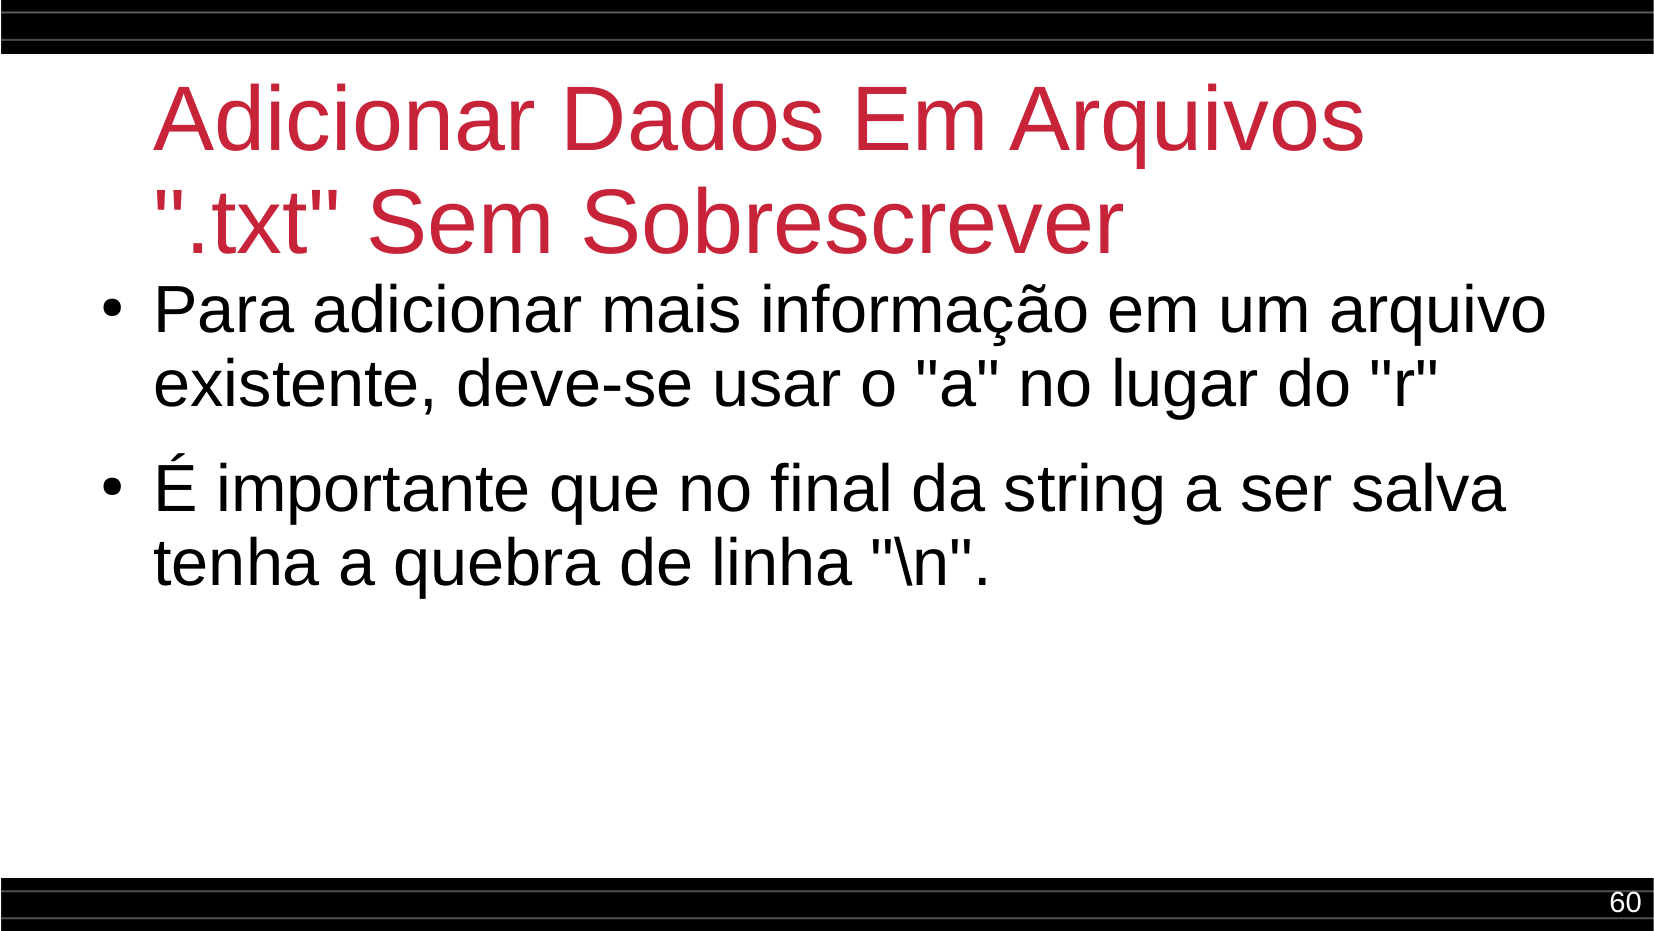

# Adicionar Dados Em Arquivos ".txt" Sem Sobrescrever
Para adicionar mais informação em um arquivo existente, deve-se usar o "a" no lugar do "r"
É importante que no final da string a ser salva tenha a quebra de linha "\n".